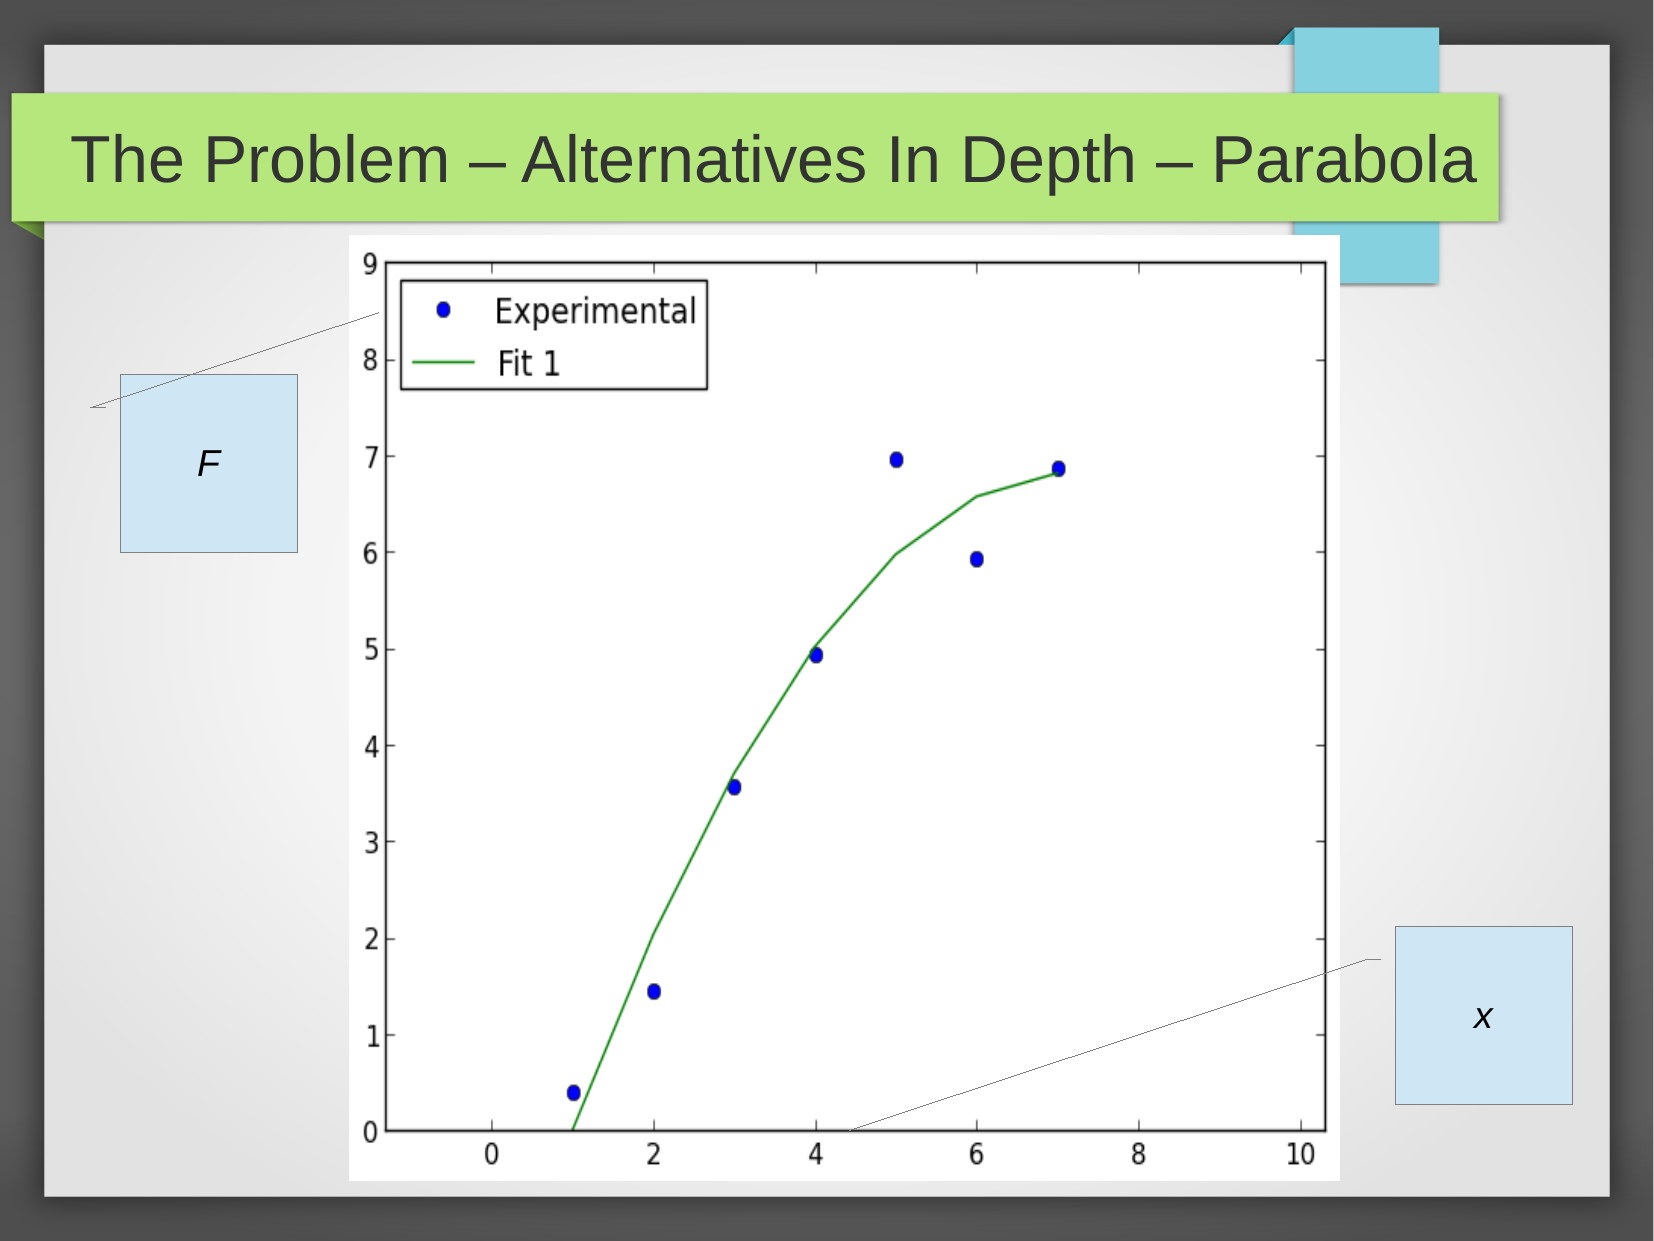

# The Problem – Alternatives In Depth – Parabola
F
x